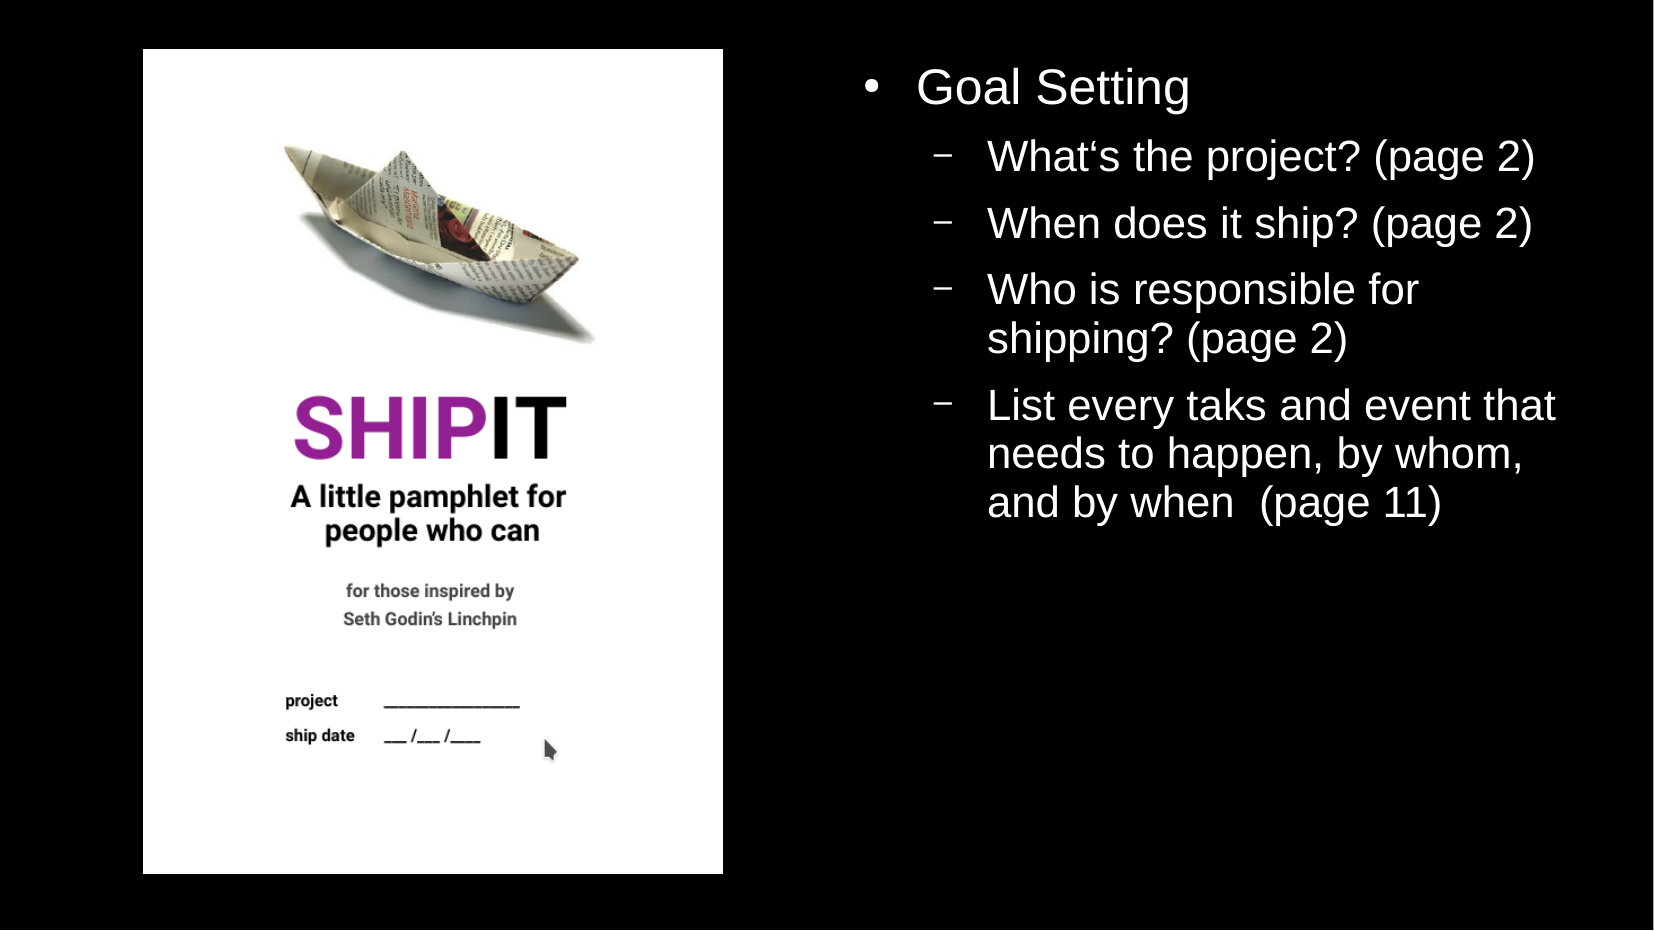

# Goal Setting
What‘s the project? (page 2)
When does it ship? (page 2)
Who is responsible for shipping? (page 2)
List every taks and event that needs to happen, by whom, and by when (page 11)